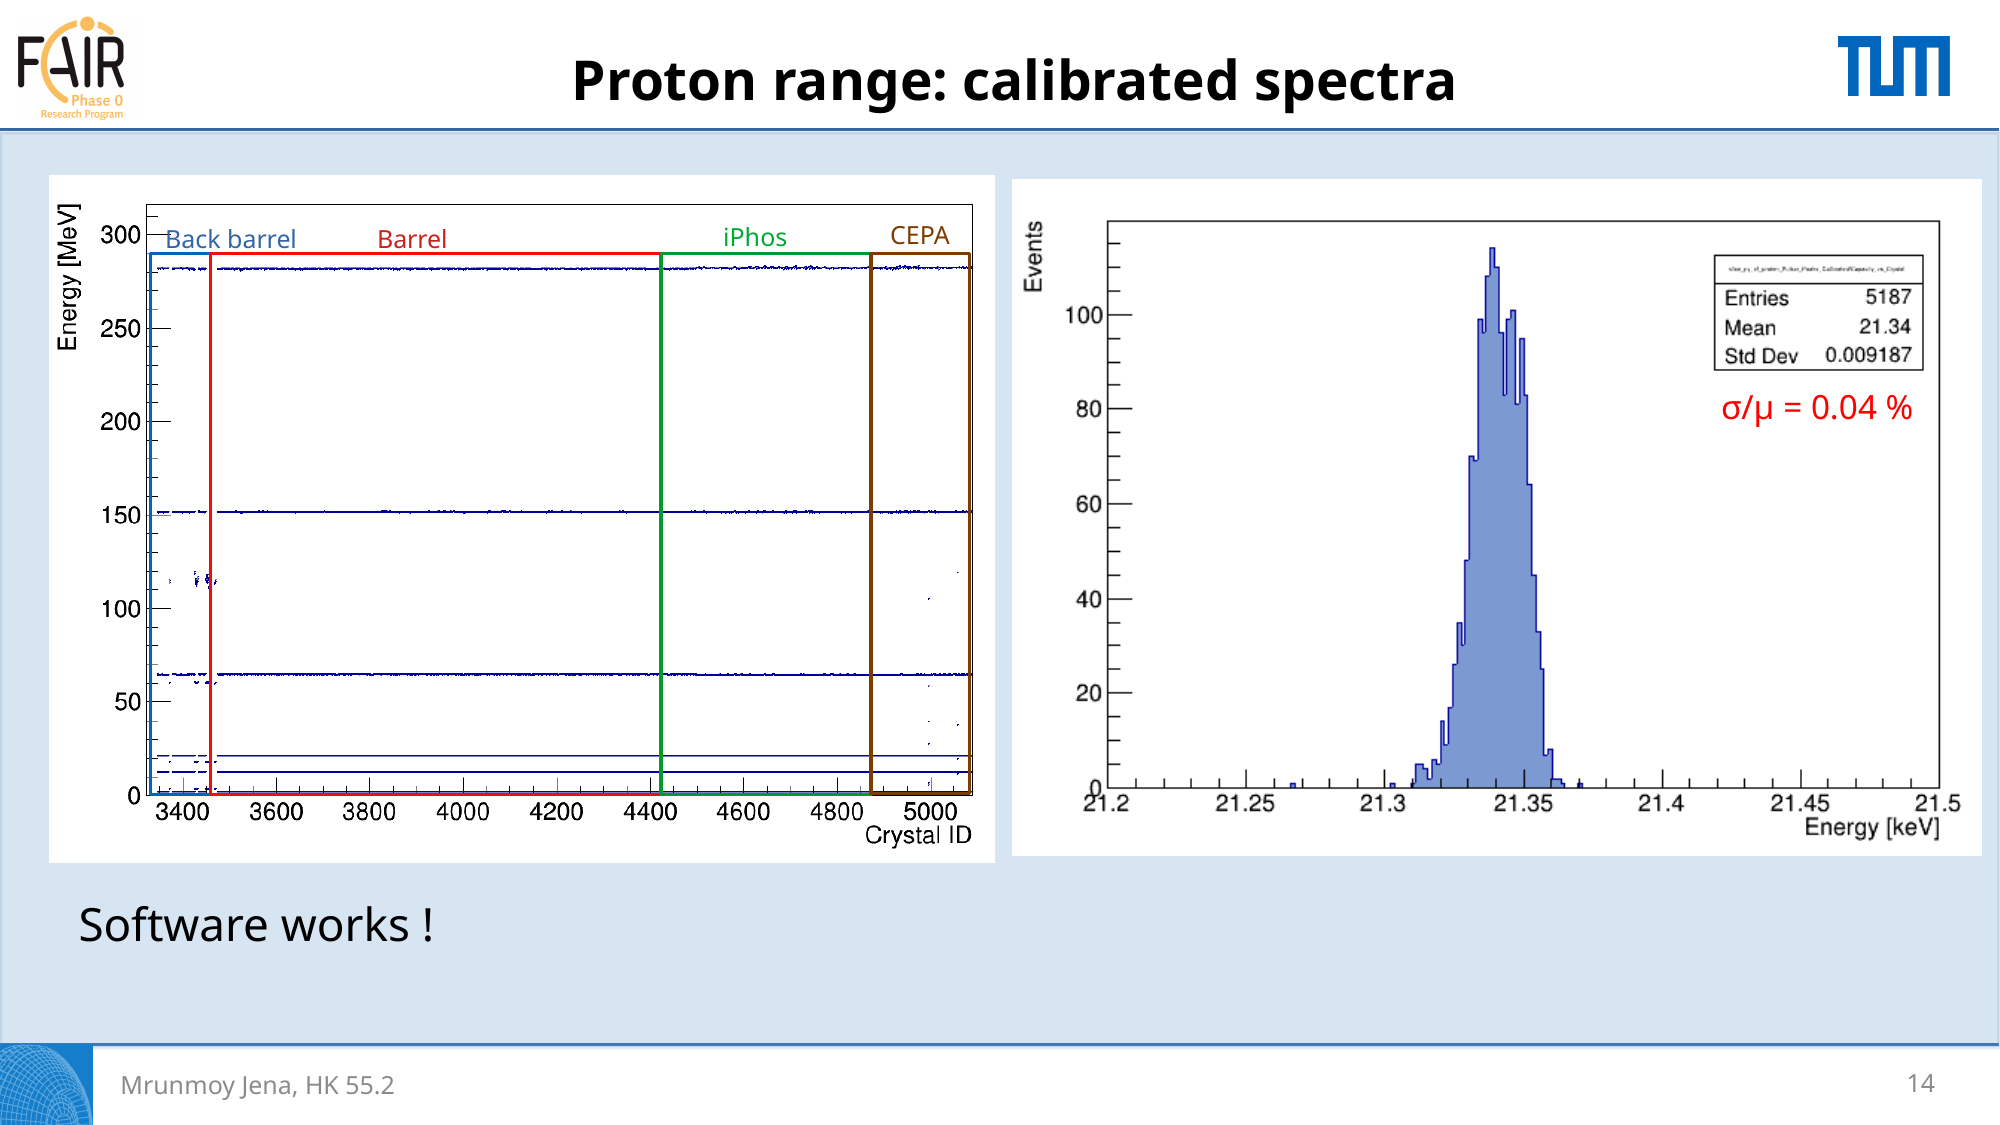

# Proton range: calibrated spectra
CEPA
iPhos
Barrel
Back barrel
σ/μ = 0.04 %
Software works !
14